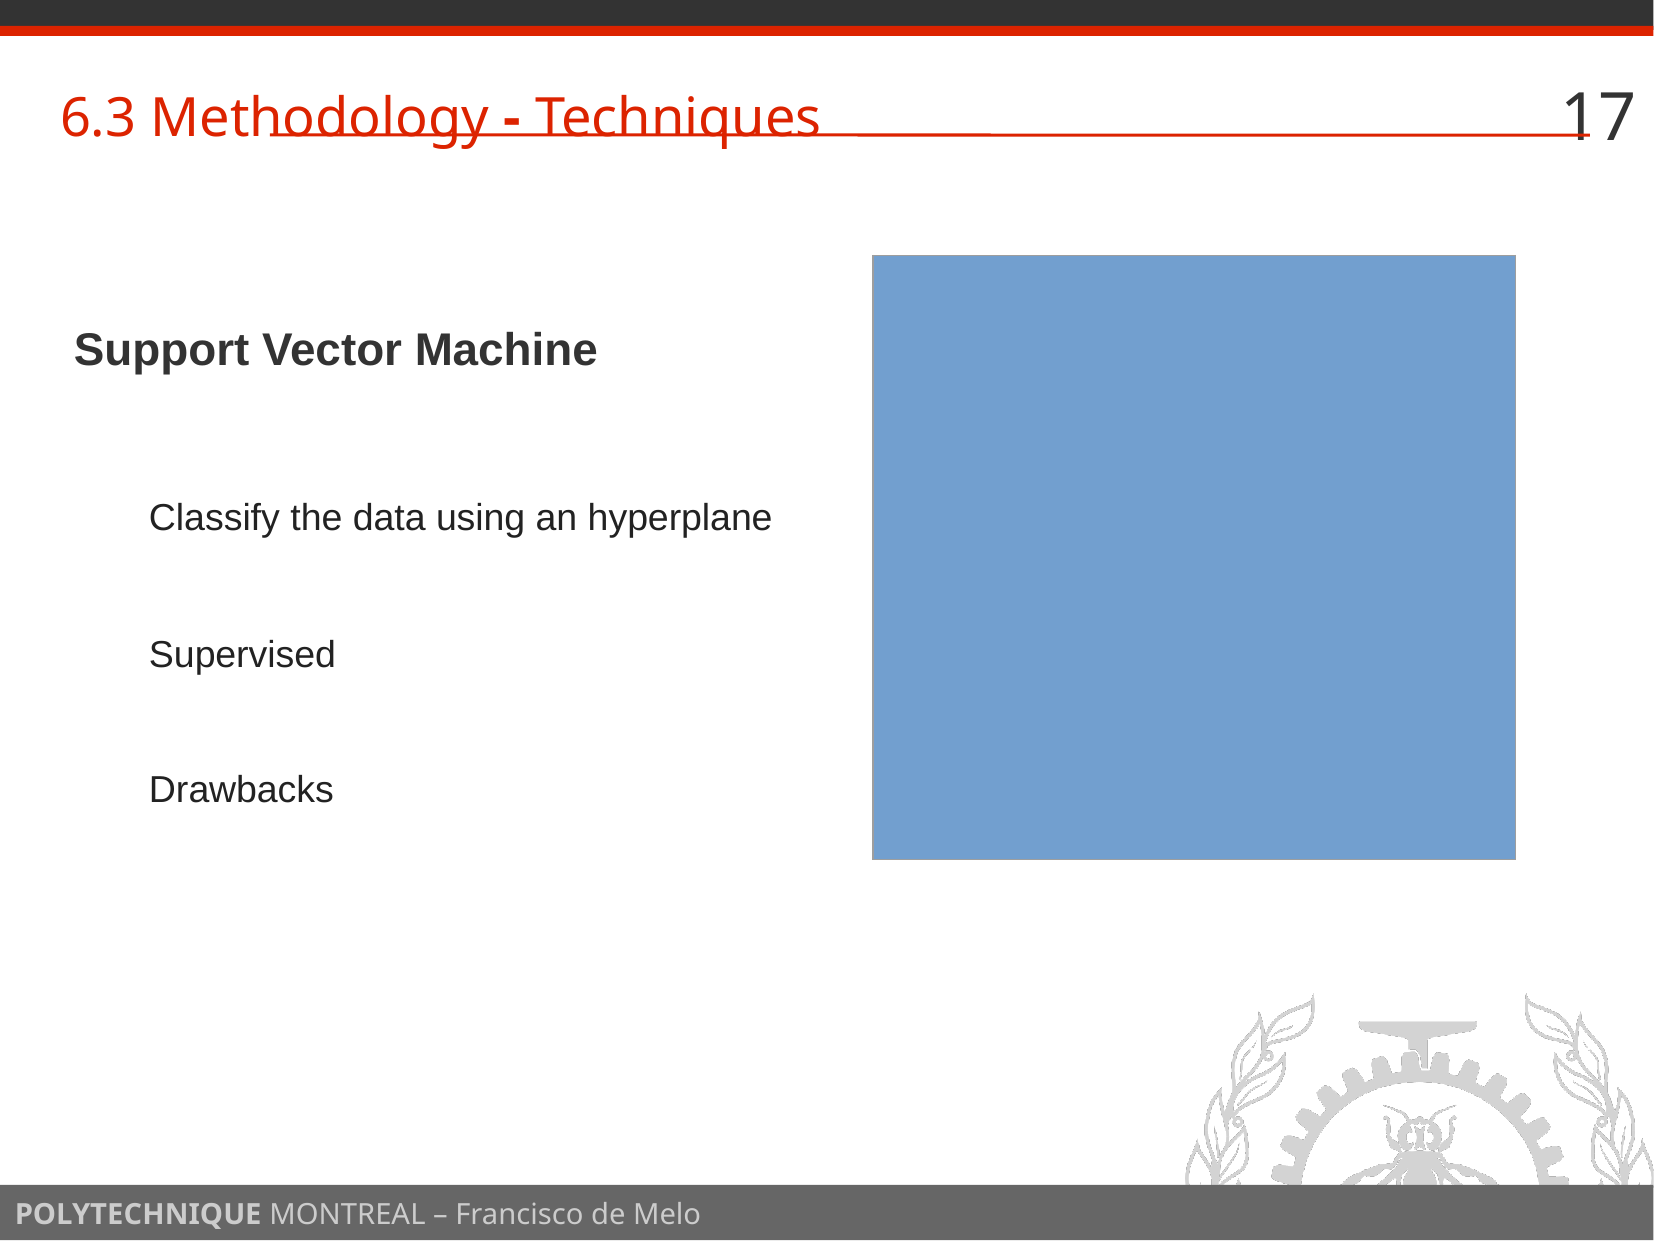

6.3 Methodology - Techniques
17
Support Vector Machine
	Classify the data using an hyperplane
	Supervised
	Drawbacks
| |
| --- |
POLYTECHNIQUE MONTREAL – Francisco de Melo